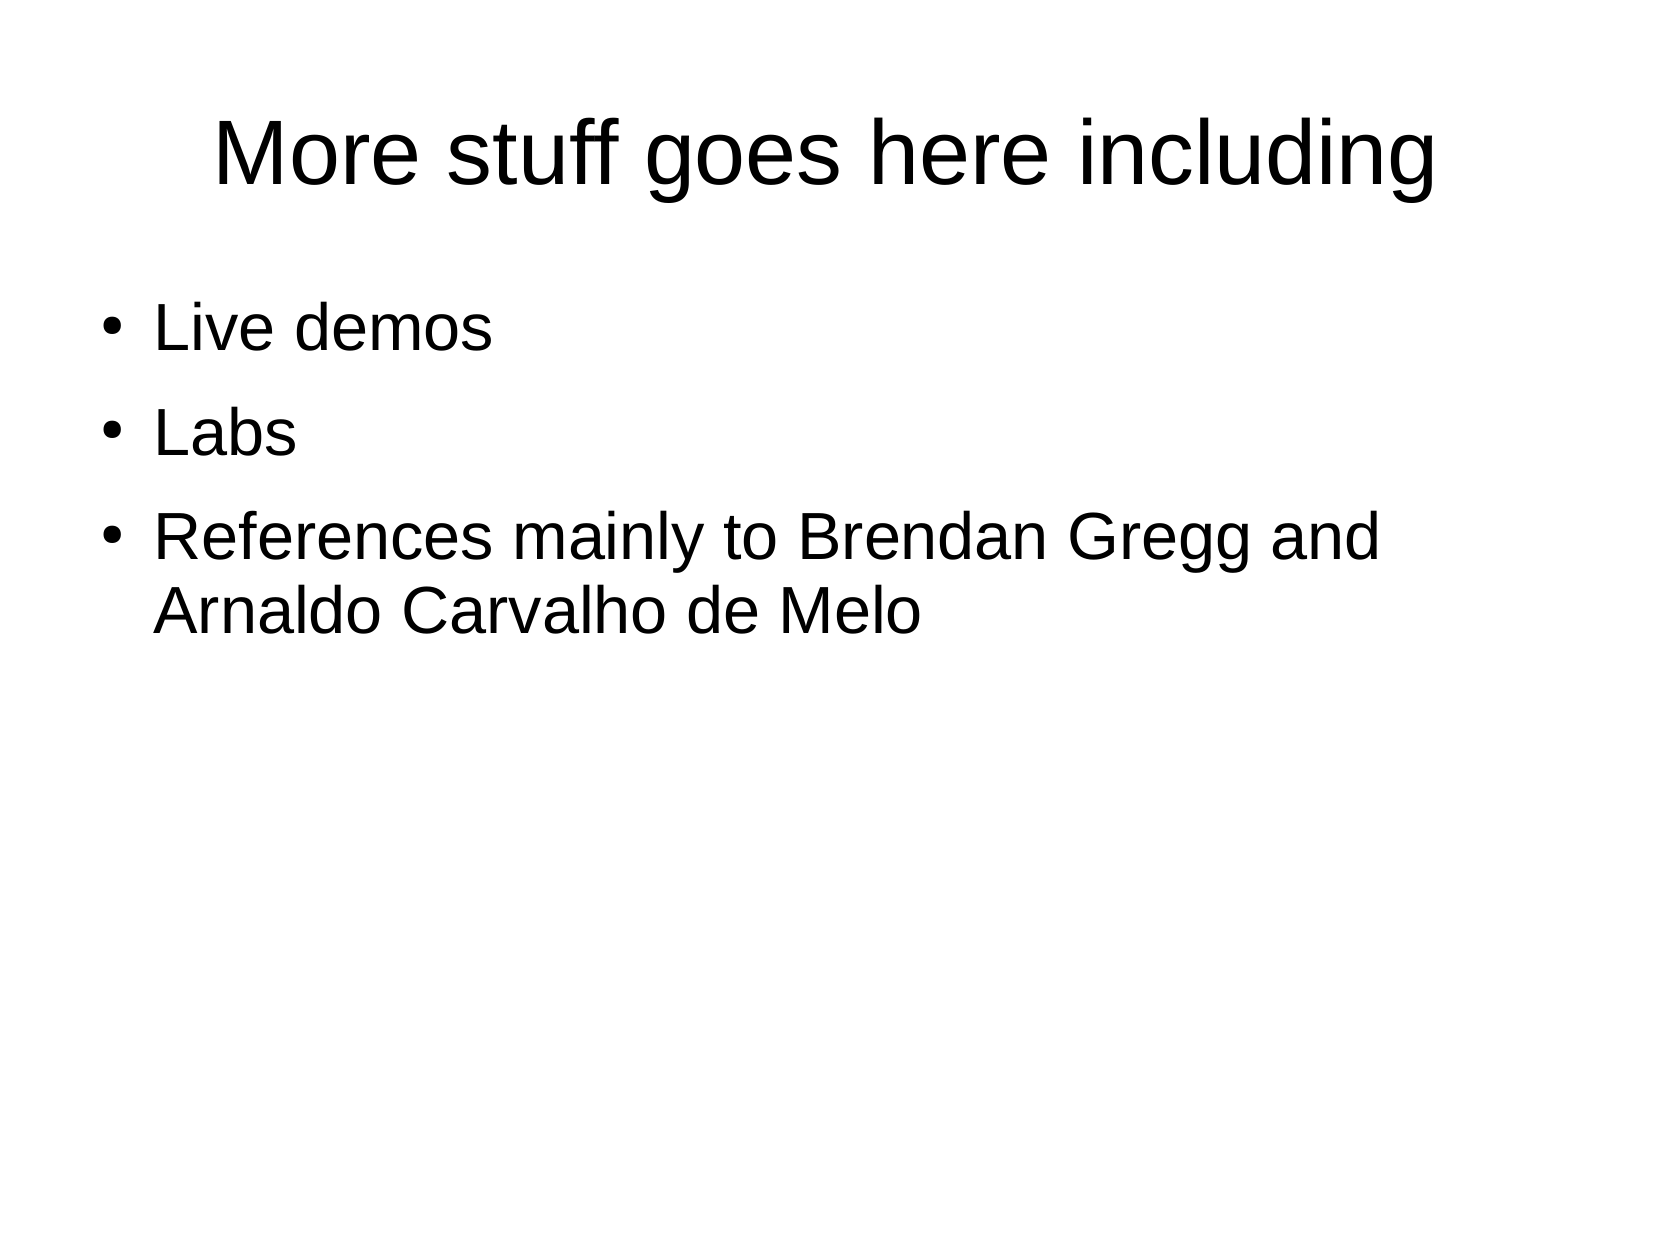

# More stuff goes here including
Live demos
Labs
References mainly to Brendan Gregg and Arnaldo Carvalho de Melo